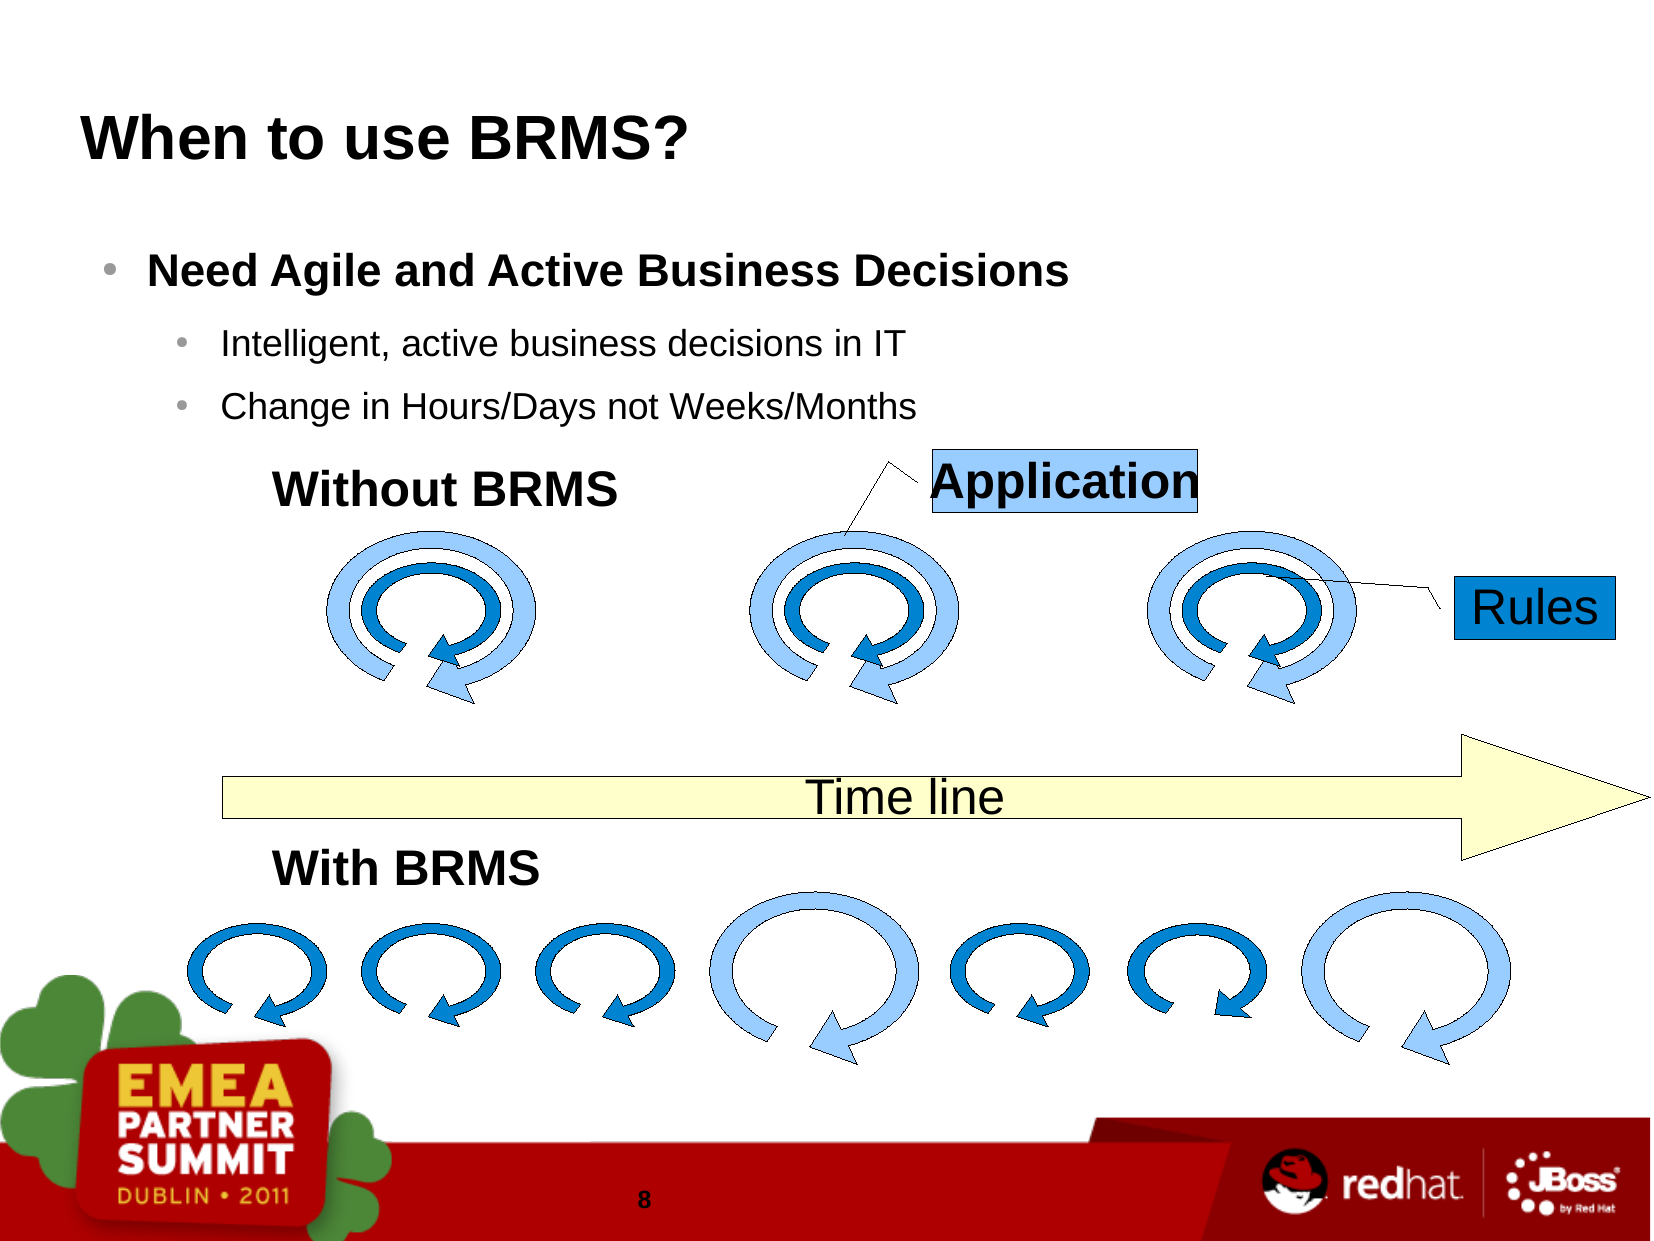

# When to use BRMS?
Need Agile and Active Business Decisions
Intelligent, active business decisions in IT
Change in Hours/Days not Weeks/Months
Application
Without BRMS
Rules
Time line
With BRMS